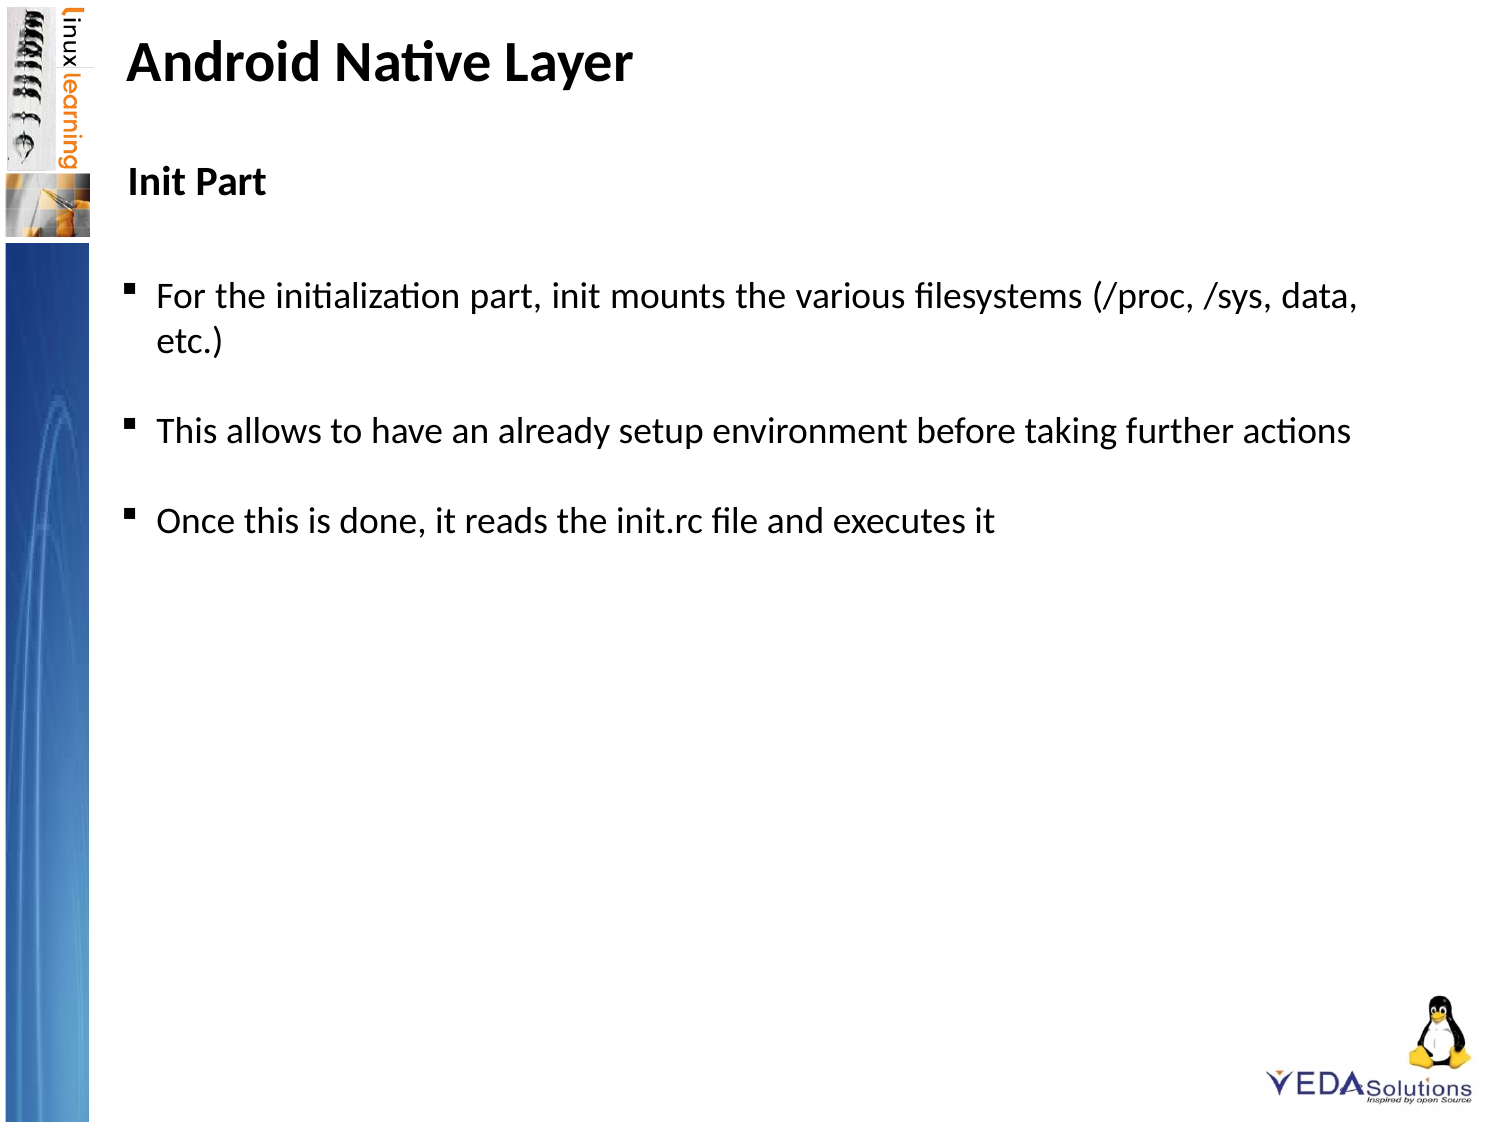

Android Native Layer
Init Part
For the initialization part, init mounts the various filesystems (/proc, /sys, data, etc.)
This allows to have an already setup environment before taking further actions
Once this is done, it reads the init.rc file and executes it